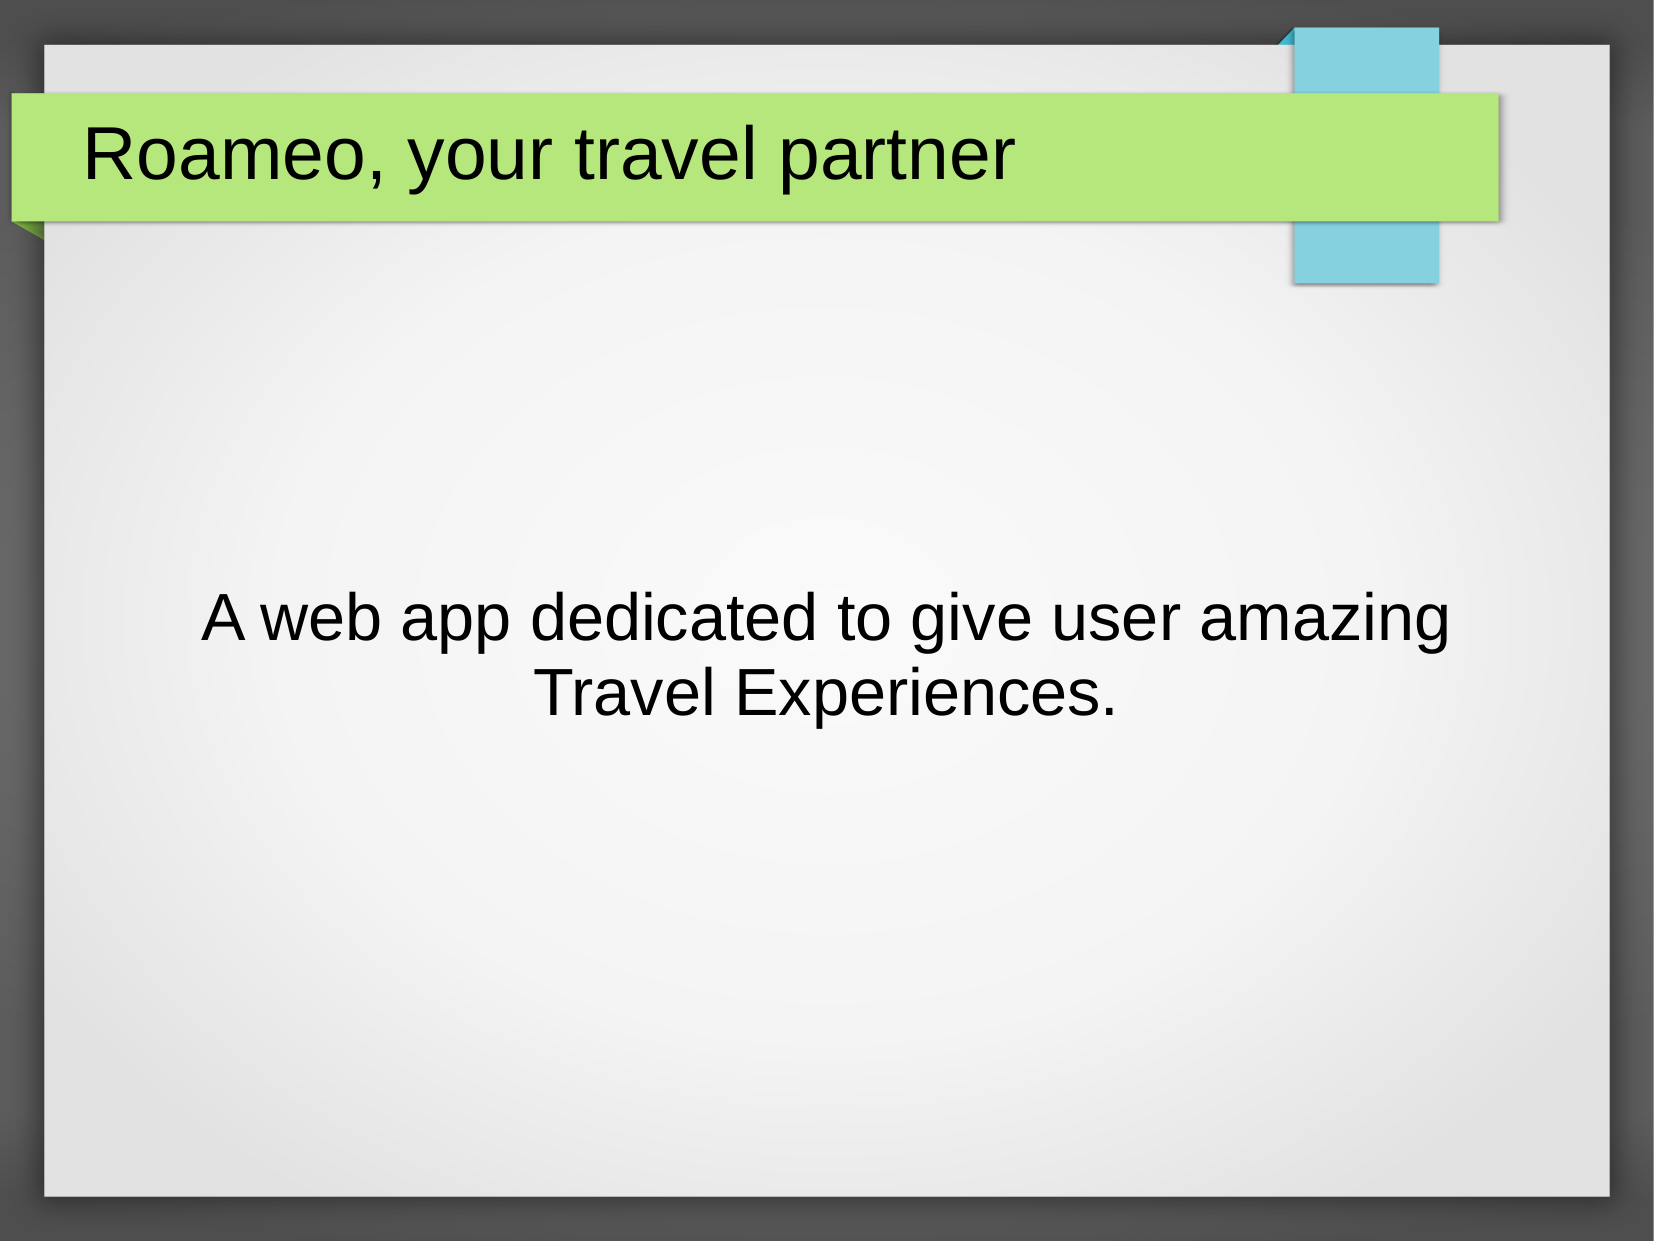

# Roameo, your travel partner
A web app dedicated to give user amazing
Travel Experiences.